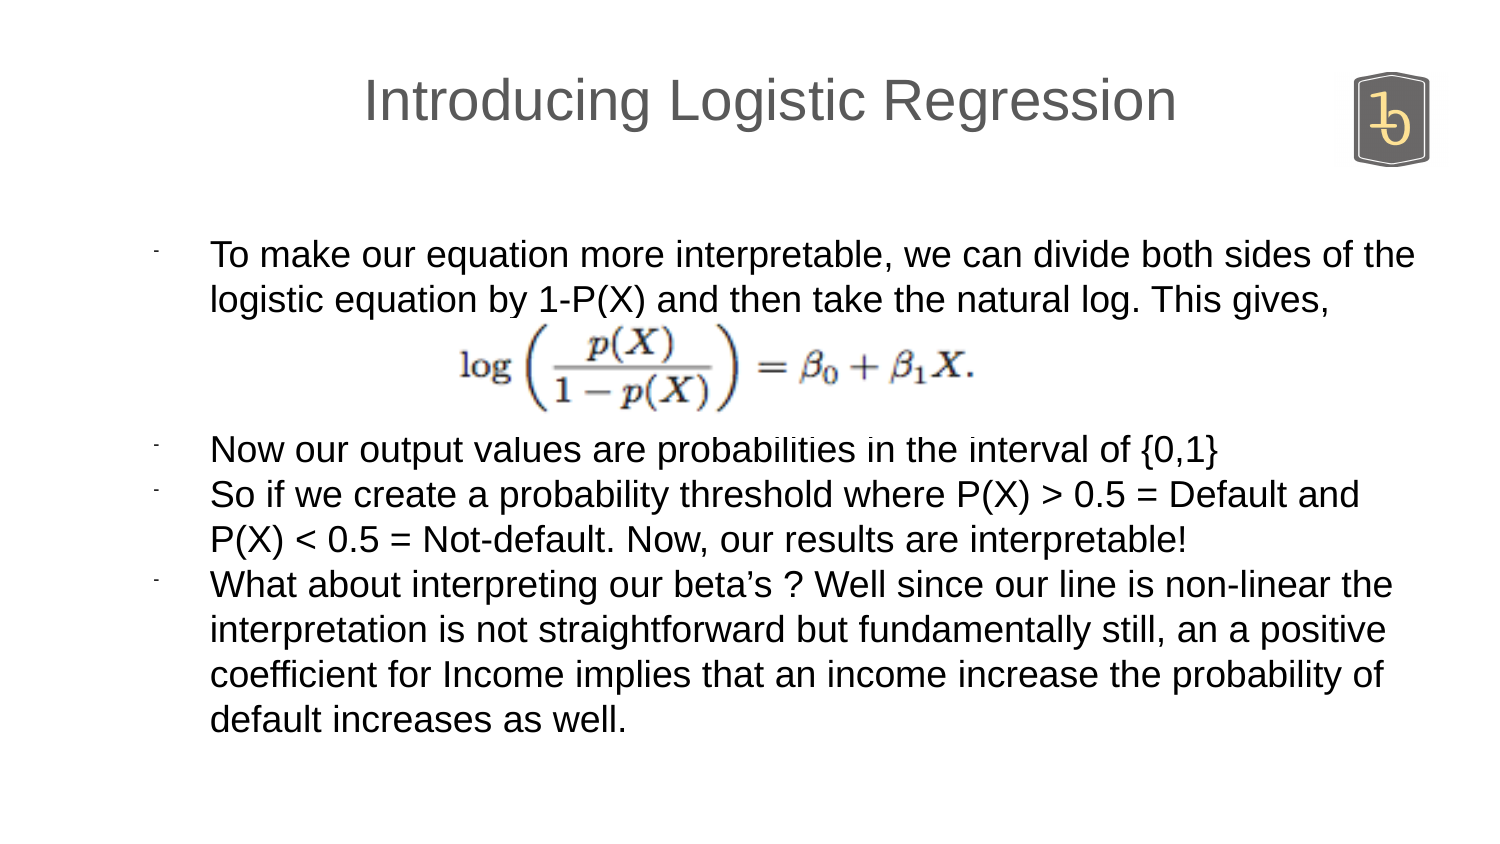

# Introducing Logistic Regression
To make our equation more interpretable, we can divide both sides of the logistic equation by 1-P(X) and then take the natural log. This gives,
Now our output values are probabilities in the interval of {0,1}
So if we create a probability threshold where P(X) > 0.5 = Default and P(X) < 0.5 = Not-default. Now, our results are interpretable!
What about interpreting our beta’s ? Well since our line is non-linear the interpretation is not straightforward but fundamentally still, an a positive coefficient for Income implies that an income increase the probability of default increases as well.